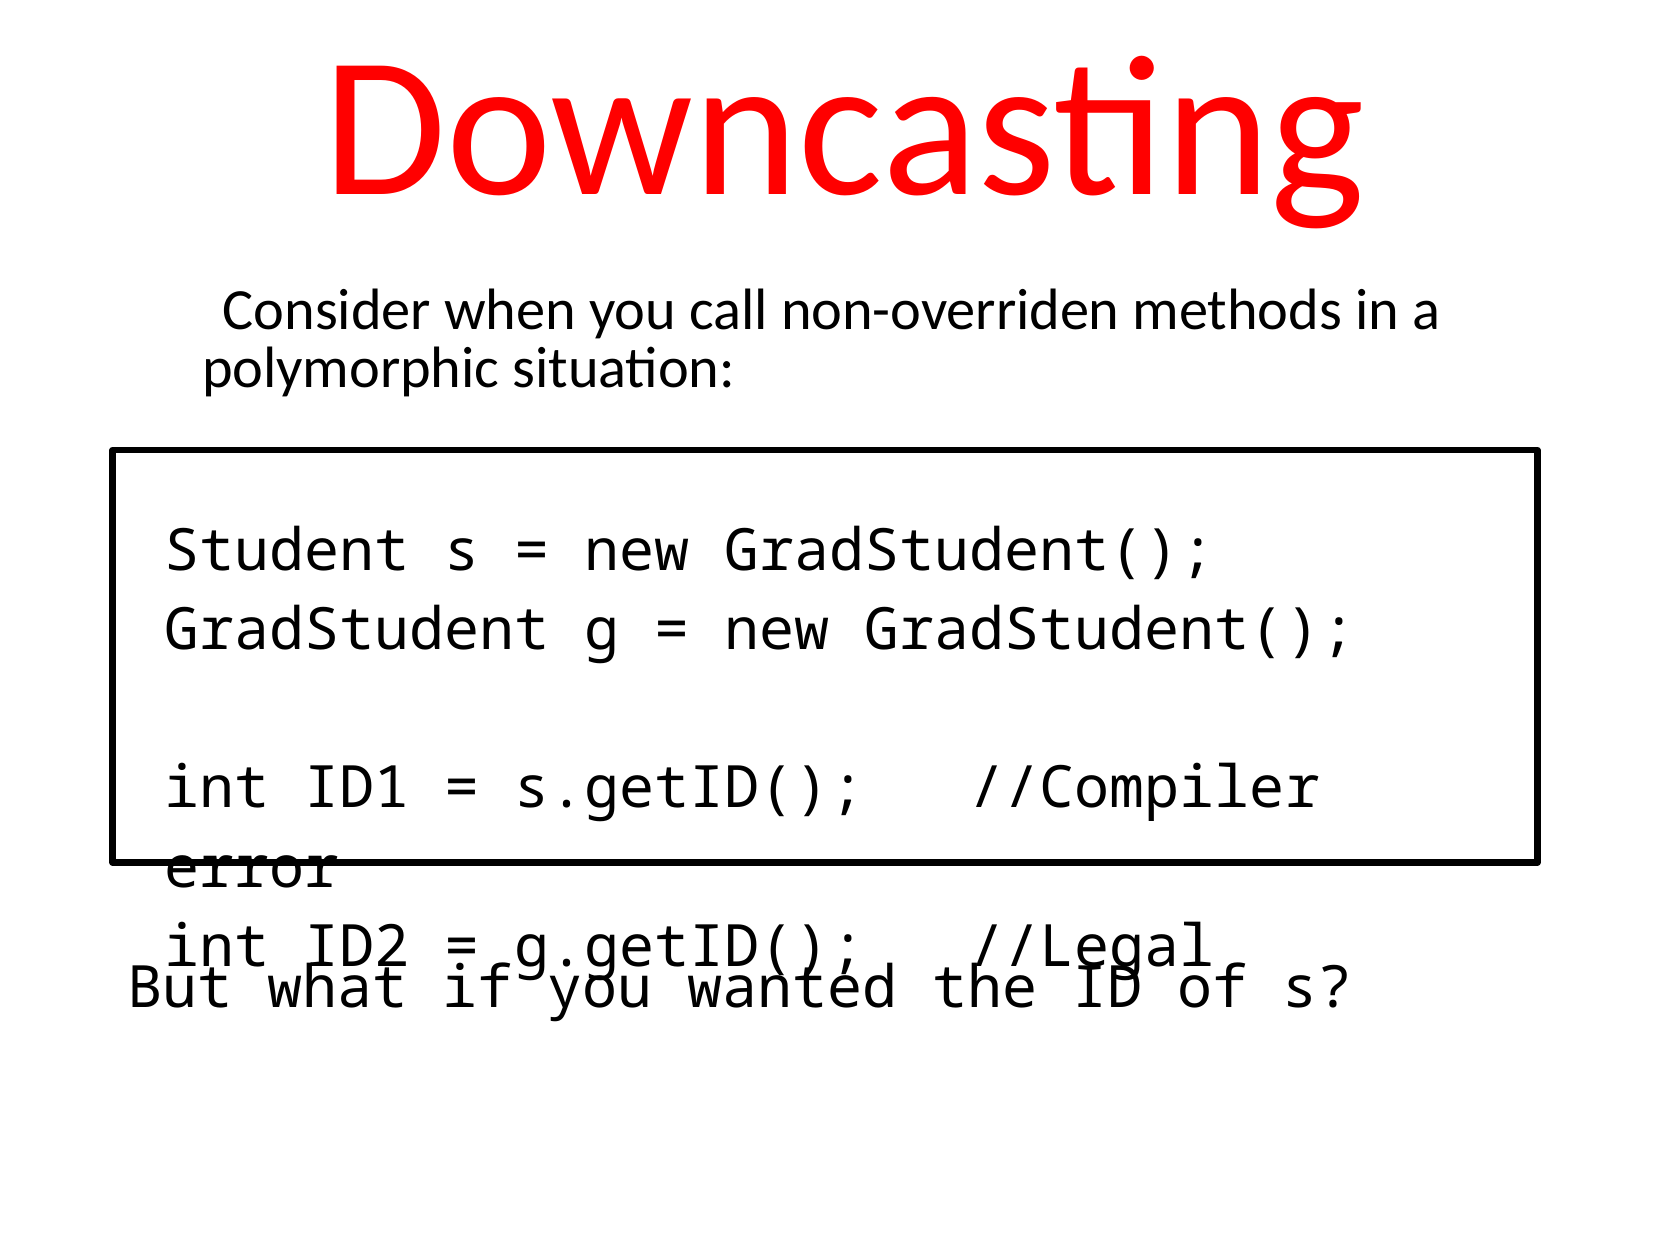

Downcasting
Consider when you call non-overriden methods in a polymorphic situation:
Student s = new GradStudent();
GradStudent g = new GradStudent();
int ID1 = s.getID(); //Compiler error
int ID2 = g.getID(); //Legal
But what if you wanted the ID of s?